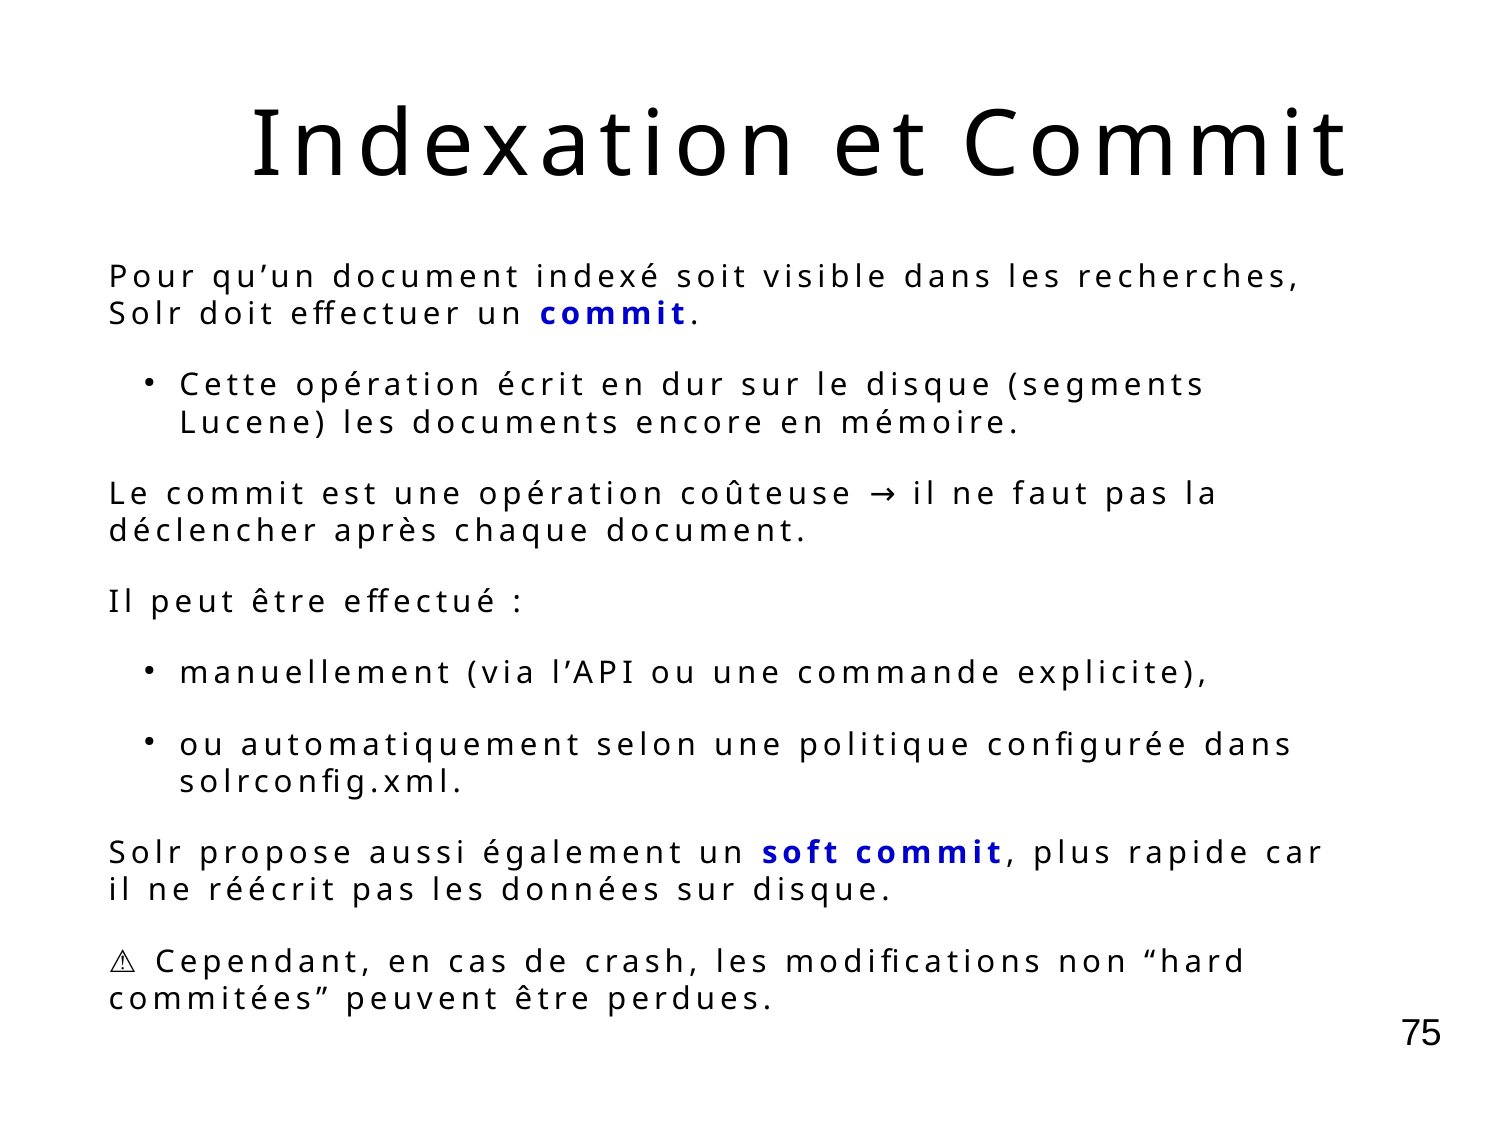

# Indexation et Commit
Pour qu’un document indexé soit visible dans les recherches, Solr doit effectuer un commit.
Cette opération écrit en dur sur le disque (segments Lucene) les documents encore en mémoire.
Le commit est une opération coûteuse → il ne faut pas la déclencher après chaque document.
Il peut être effectué :
manuellement (via l’API ou une commande explicite),
ou automatiquement selon une politique configurée dans solrconfig.xml.
Solr propose aussi également un soft commit, plus rapide car il ne réécrit pas les données sur disque.
⚠️ Cependant, en cas de crash, les modifications non “hard commitées” peuvent être perdues.
75